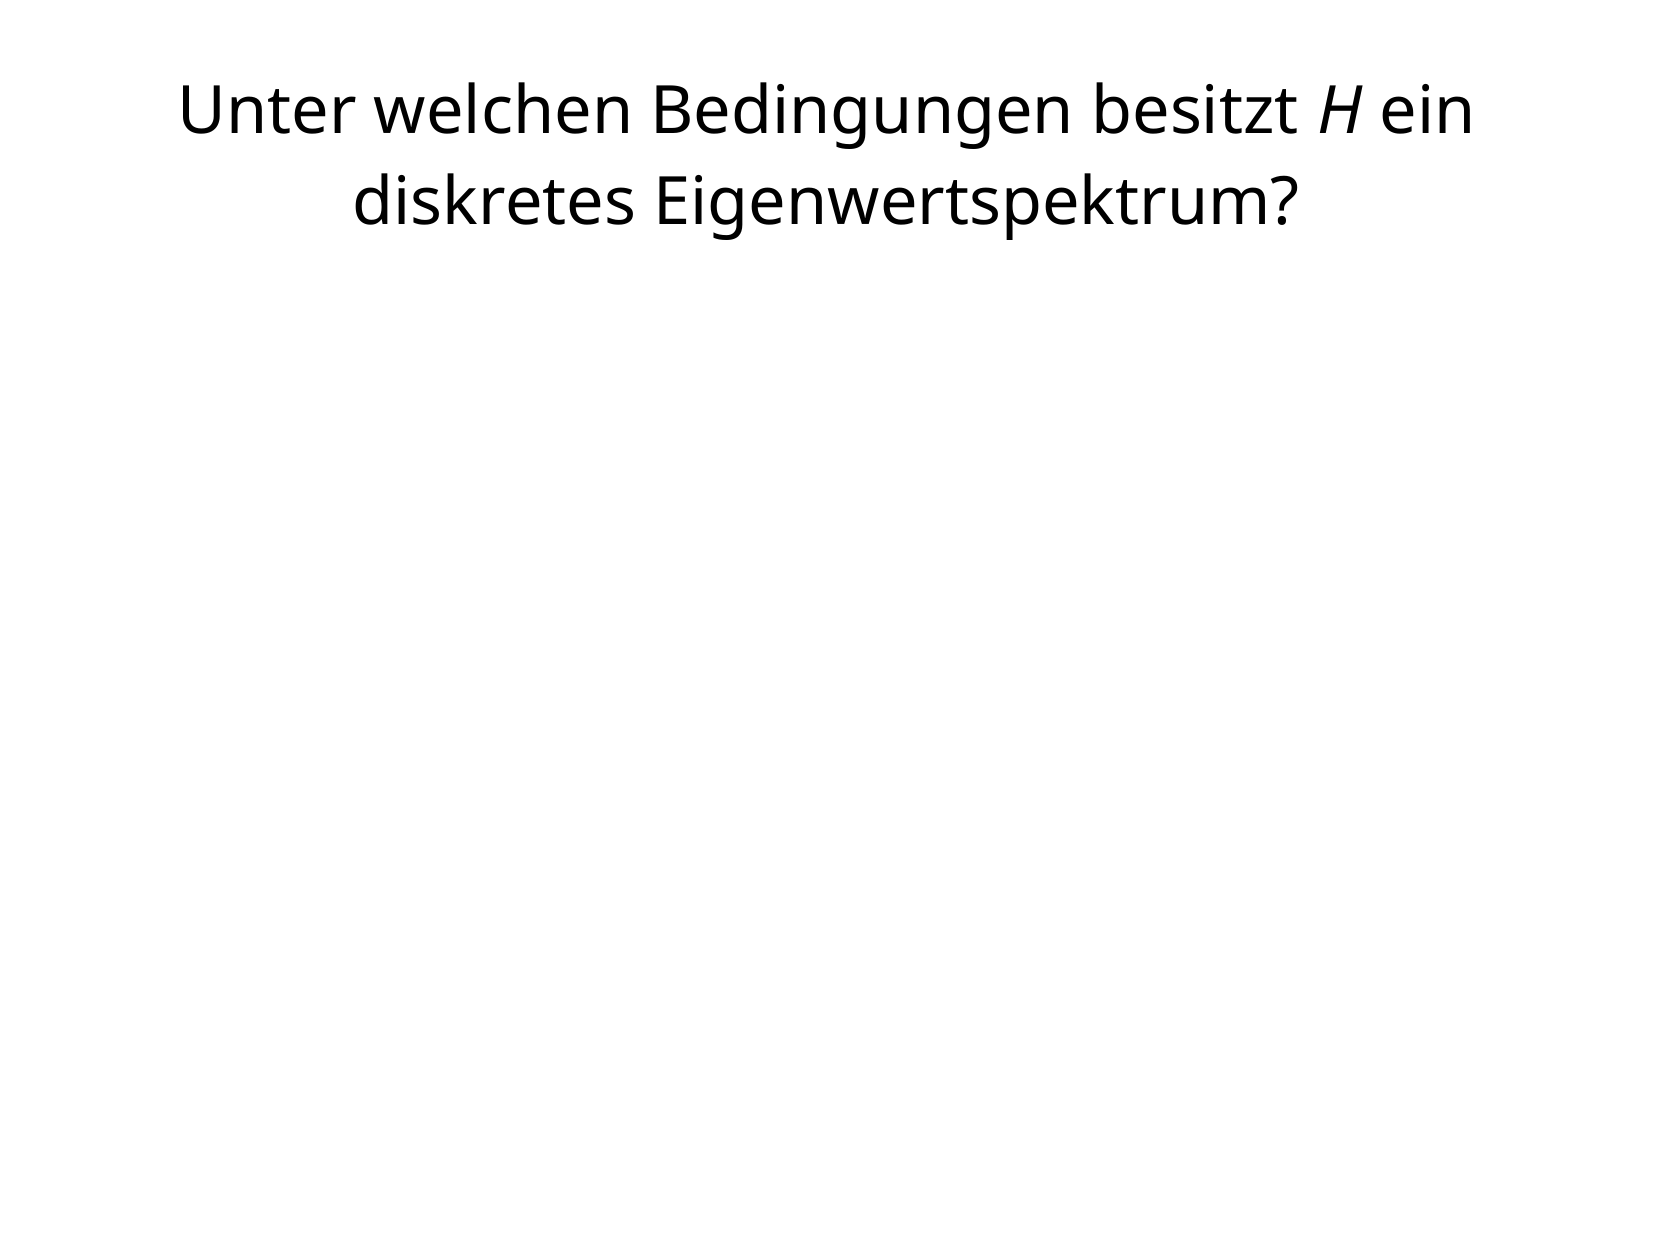

# Unter welchen Bedingungen besitzt H ein diskretes Eigenwertspektrum?